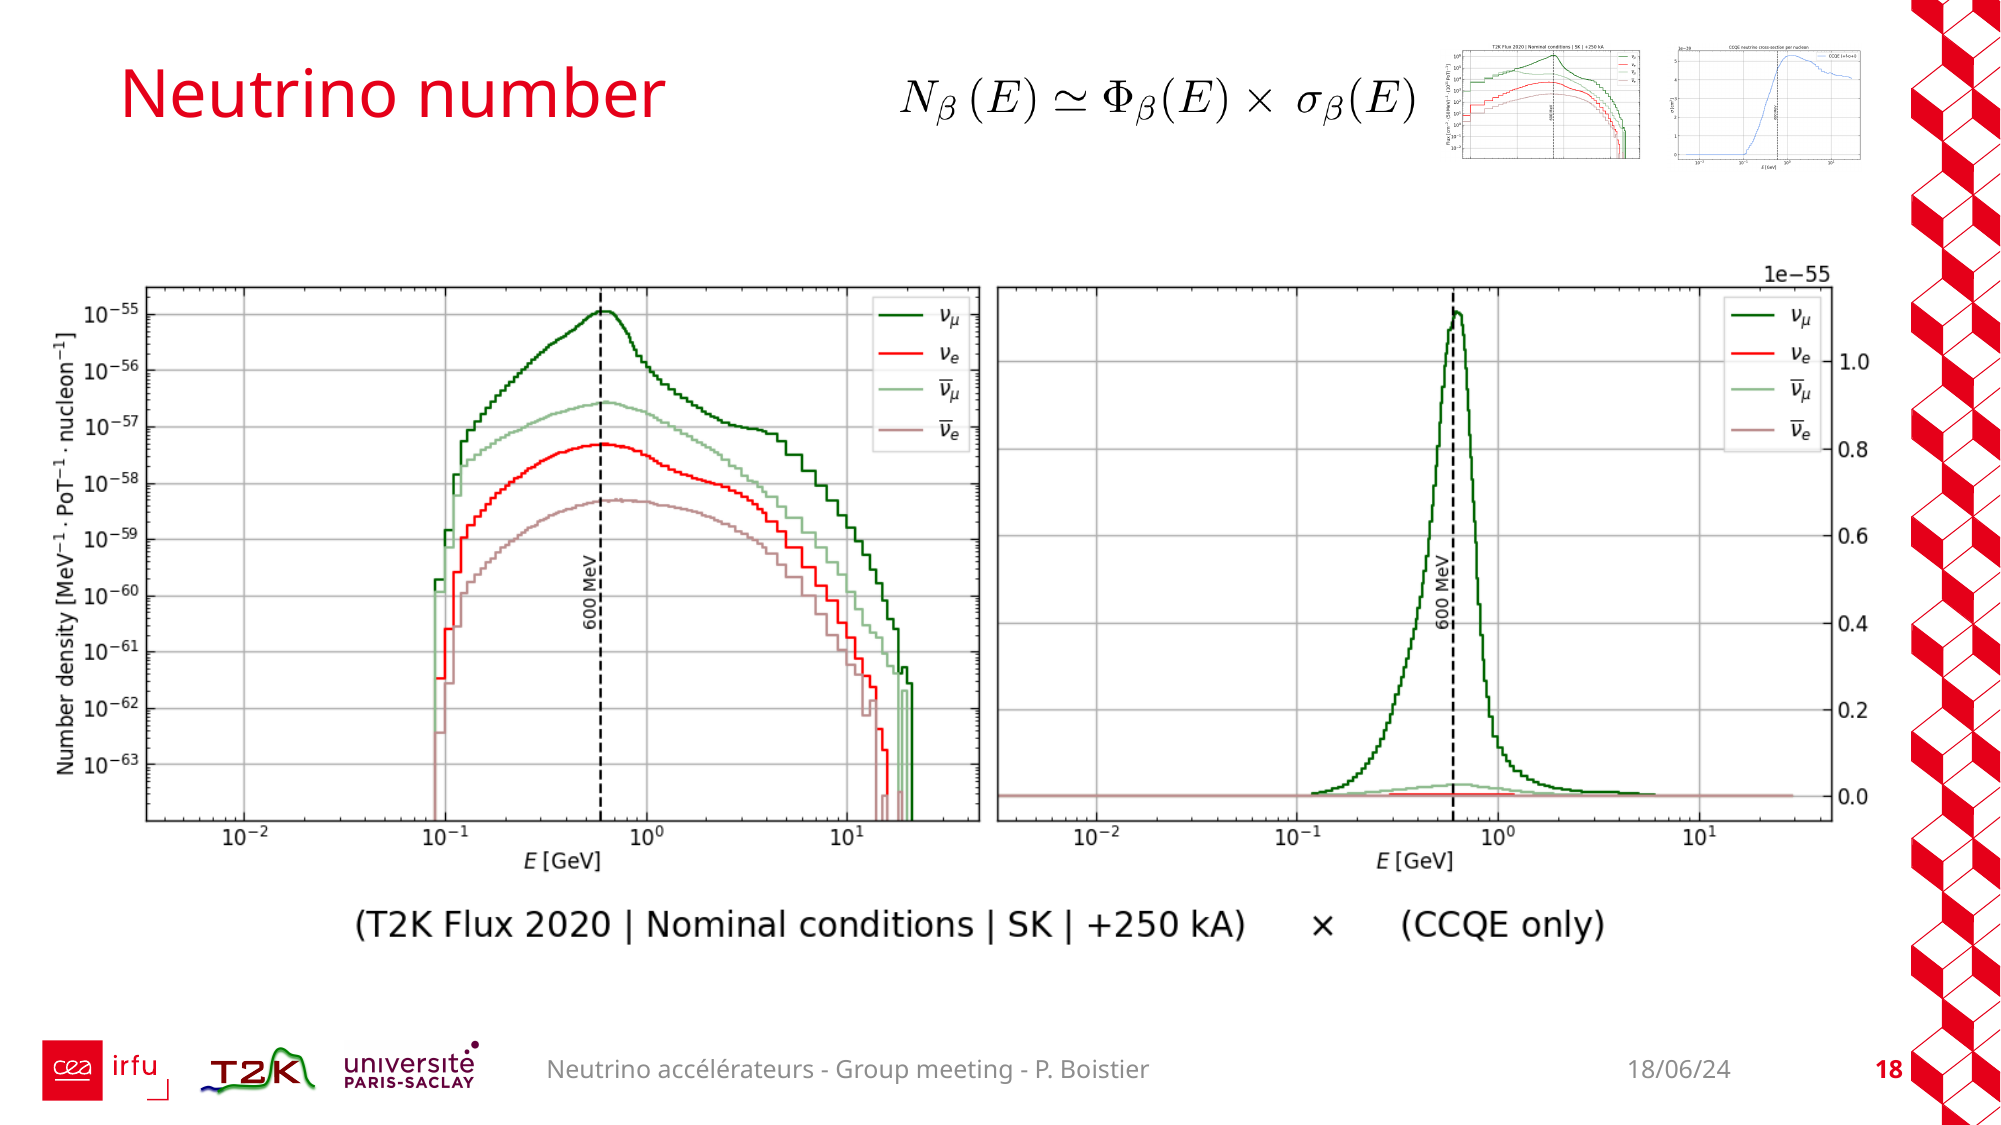

# Neutrino number
Neutrino accélérateurs - Group meeting - P. Boistier
18/06/24
18